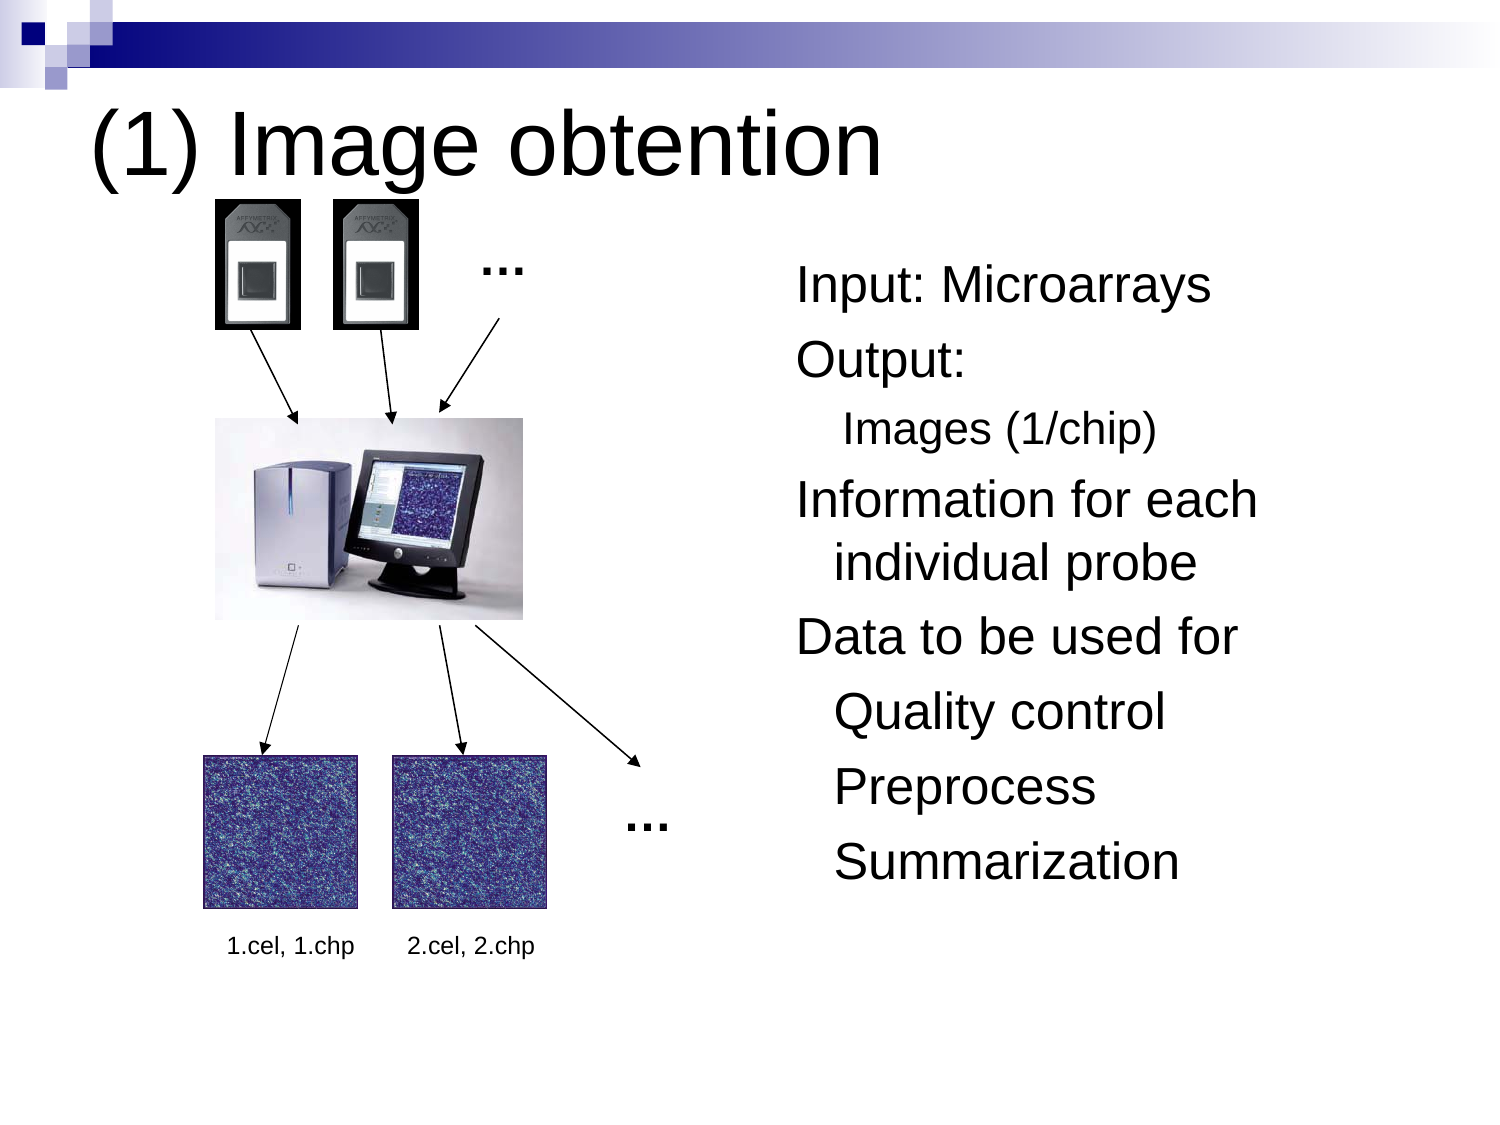

# (1) Image obtention
…
Input: Microarrays
Output:
Images (1/chip)
Information for each individual probe
Data to be used for
	Quality control
	Preprocess
	Summarization
…
1.cel, 1.chp
2.cel, 2.chp